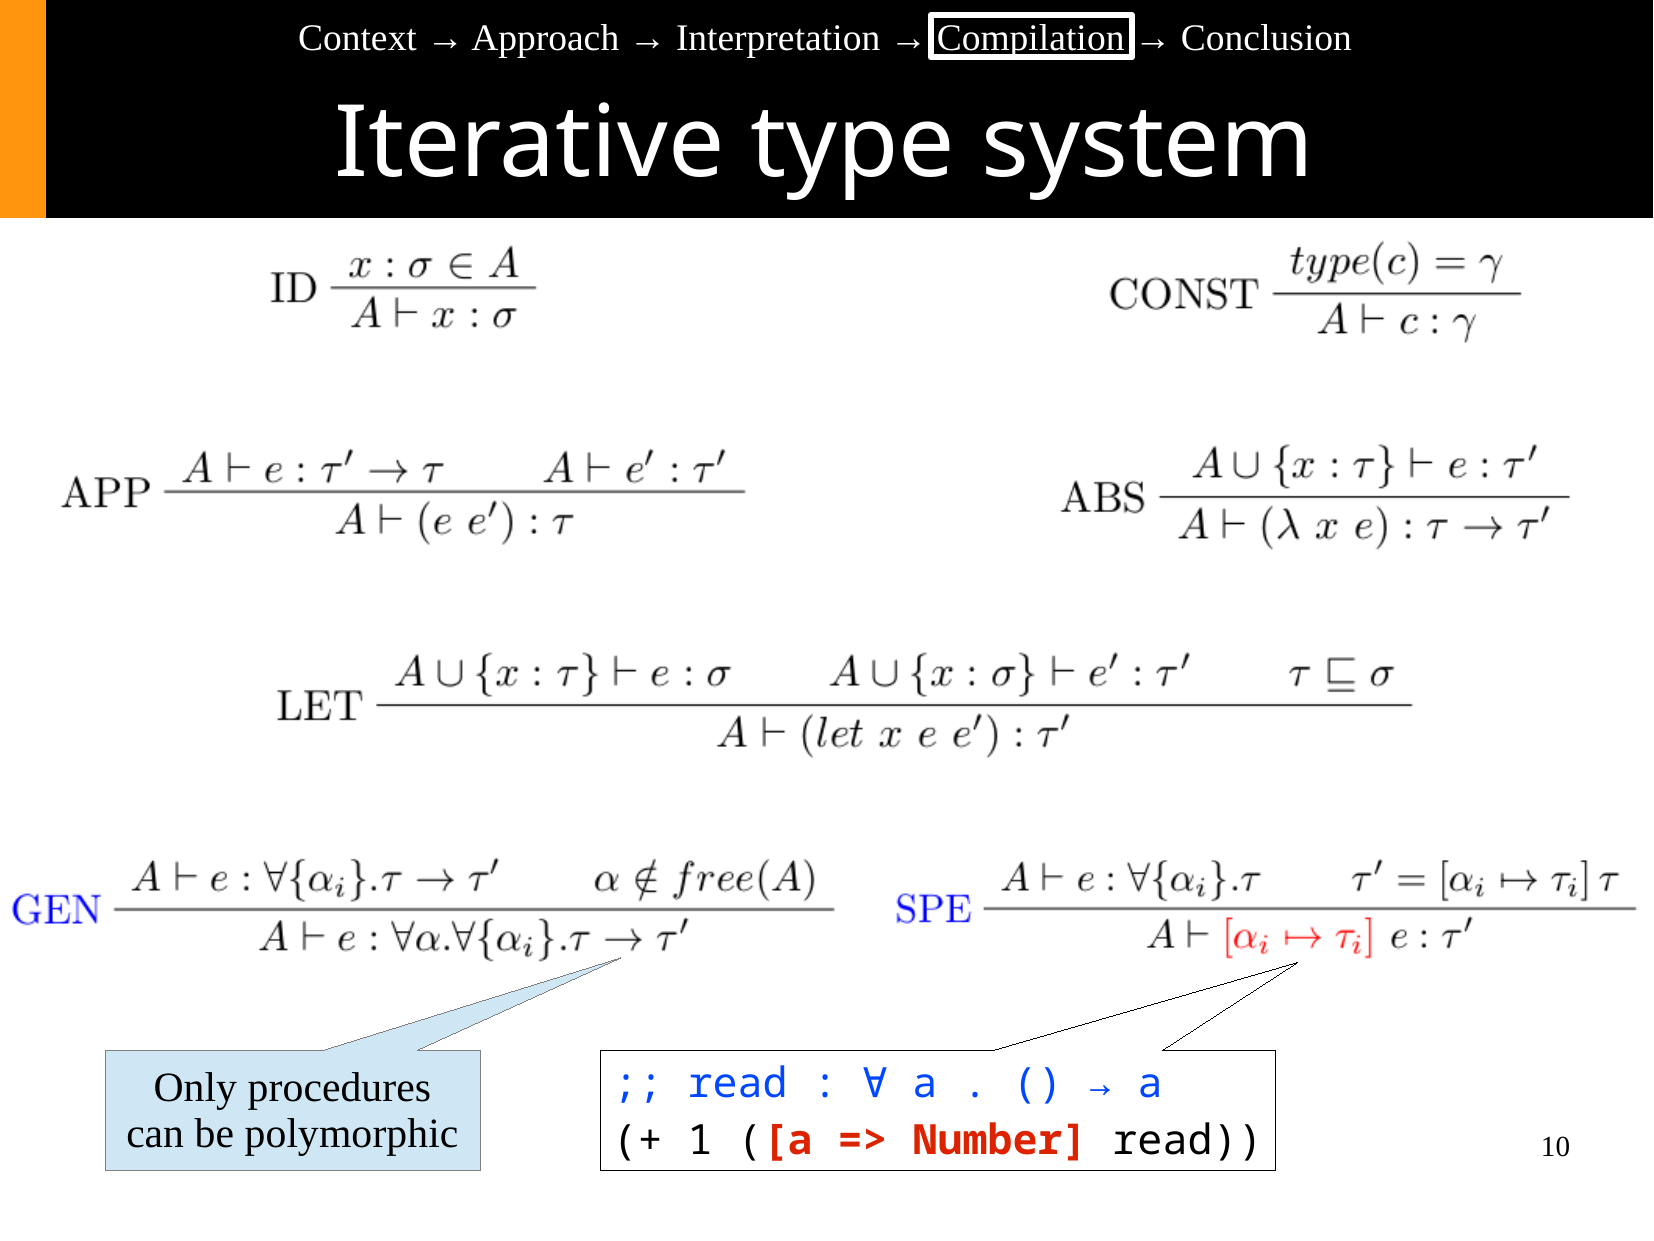

# Iterative type system
Only procedures can be polymorphic
;; read : ∀ a . () → a
(+ 1 ([a => Number] read))
10